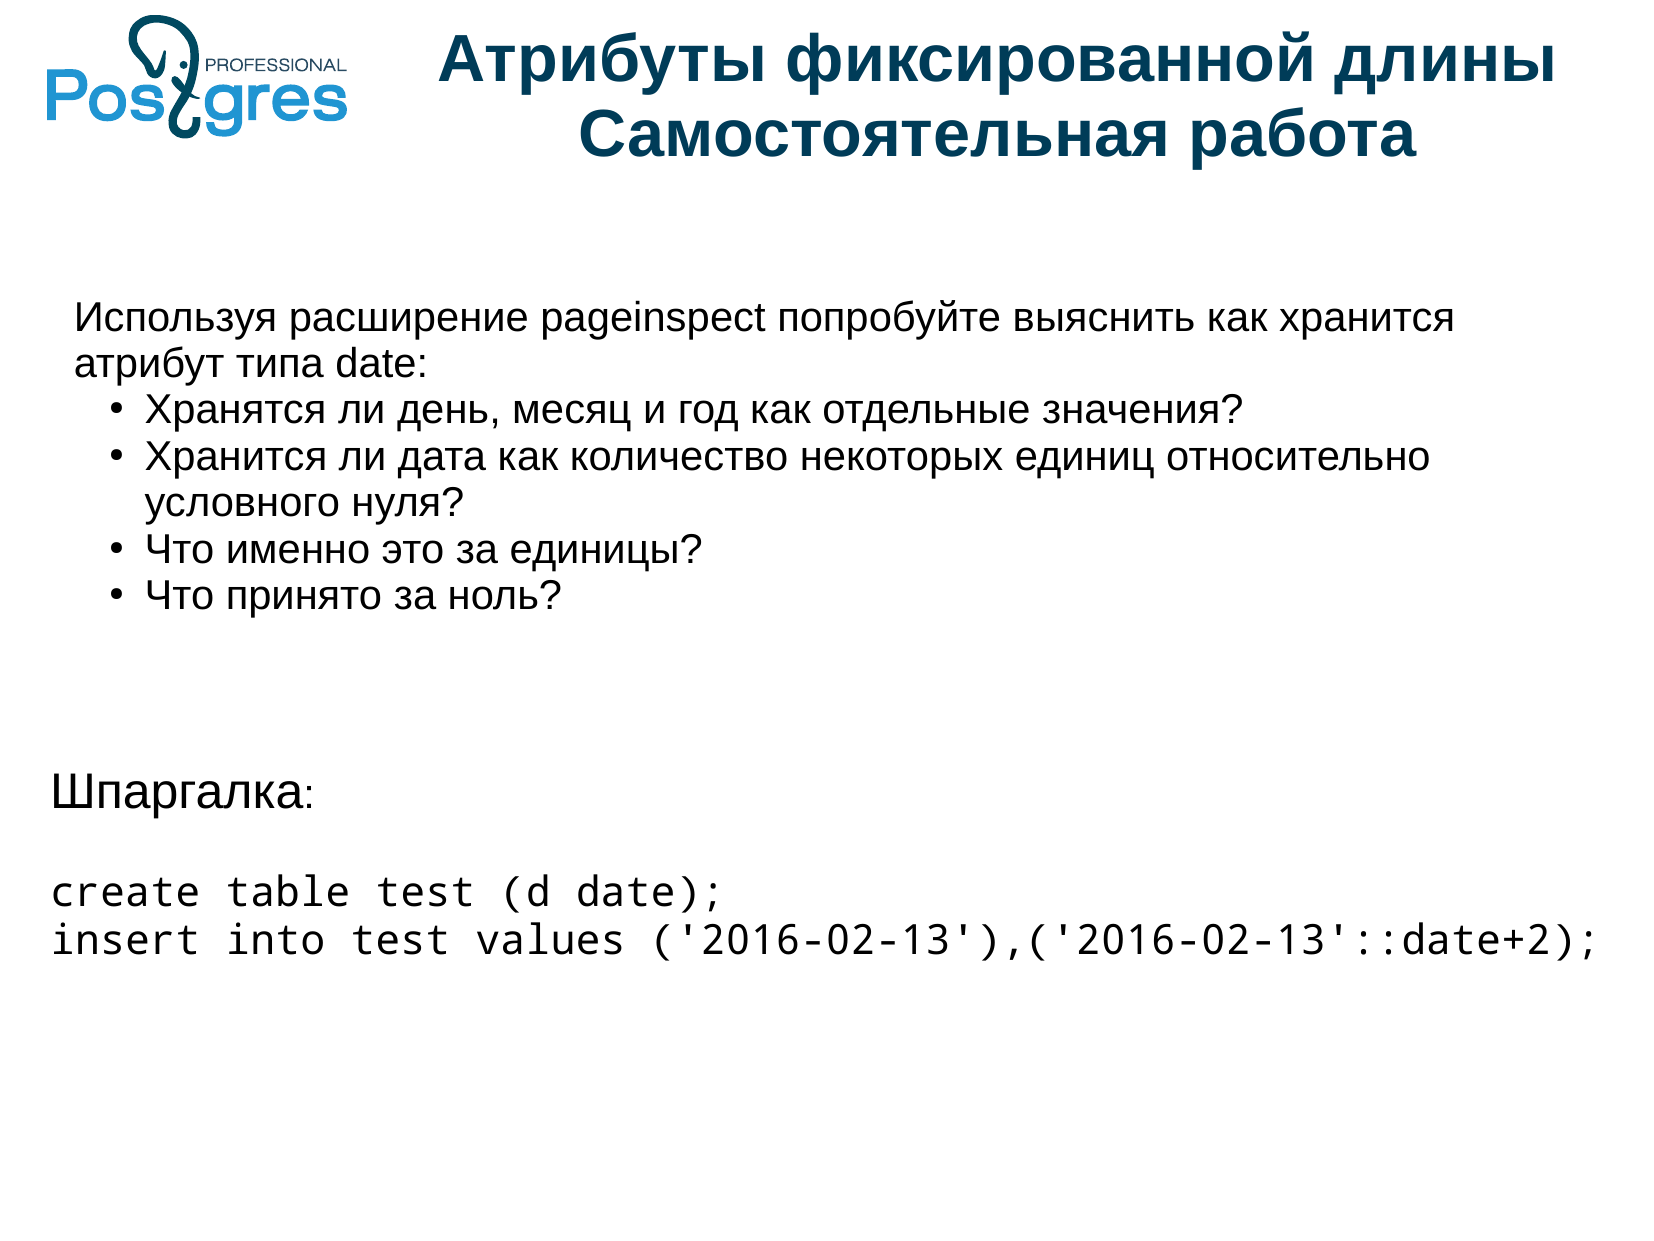

# Атрибуты фиксированной длины Самостоятельная работа
Используя расширение pageinspect попробуйте выяснить как хранится атрибут типа date:
Хранятся ли день, месяц и год как отдельные значения?
Хранится ли дата как количество некоторых единиц относительно условного нуля?
Что именно это за единицы?
Что принято за ноль?
Шпаргалка:
create table test (d date);
insert into test values ('2016-02-13'),('2016-02-13'::date+2);